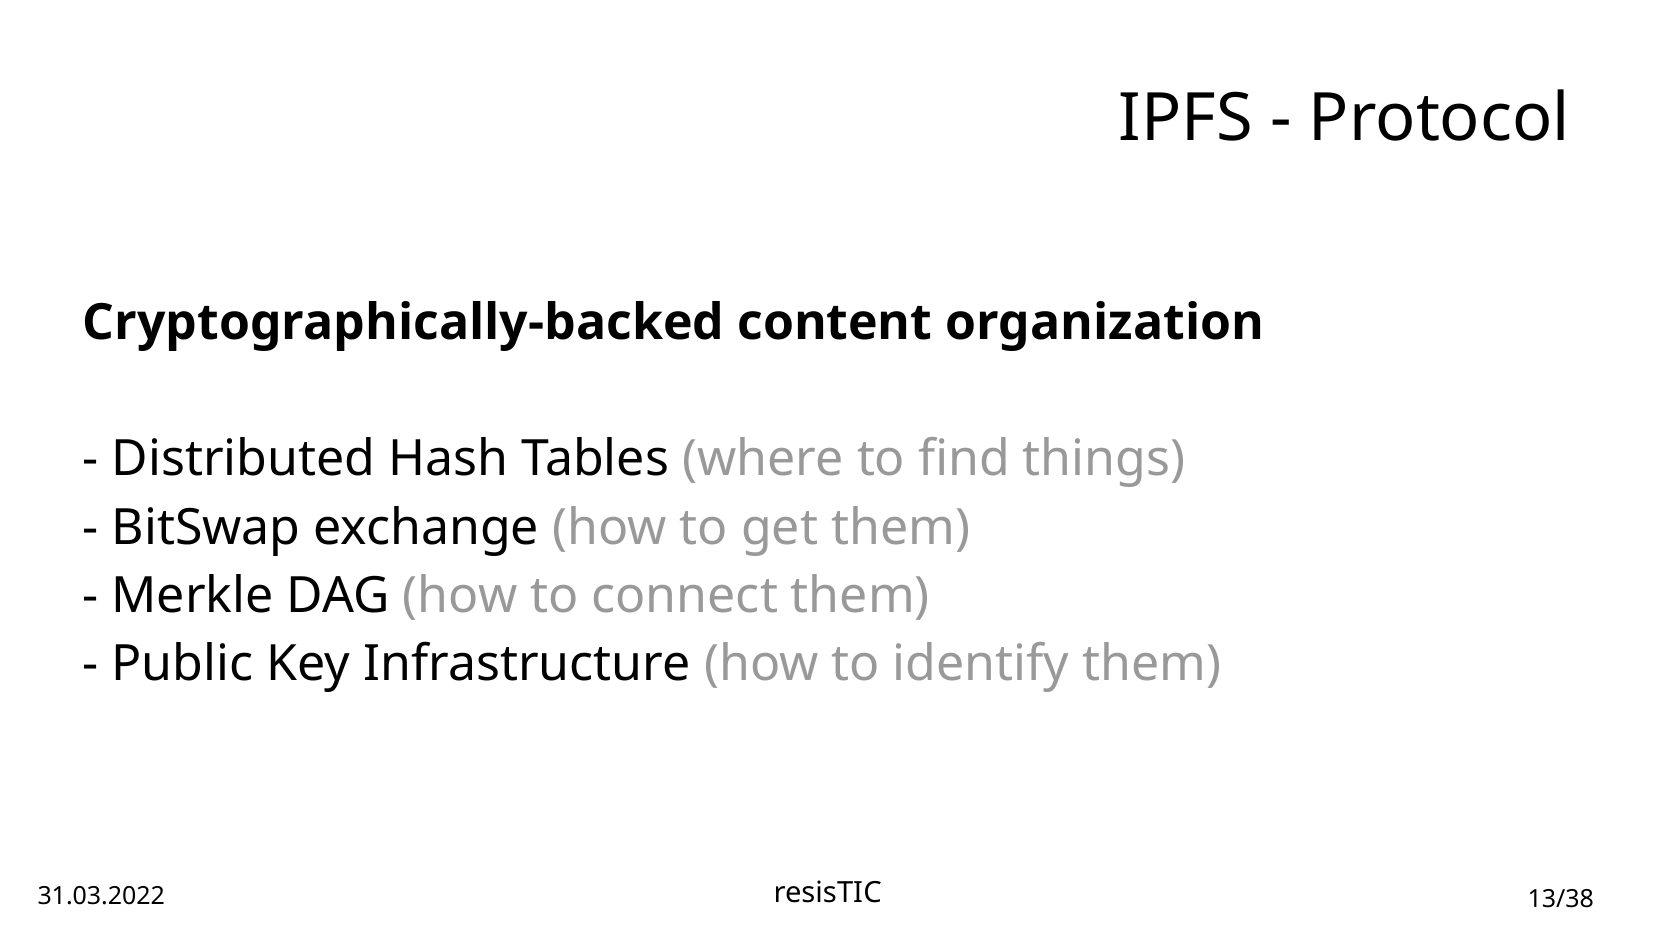

IPFS - Protocol
# Cryptographically-backed content organization
- Distributed Hash Tables (where to find things)
- BitSwap exchange (how to get them)
- Merkle DAG (how to connect them)
- Public Key Infrastructure (how to identify them)
13/38